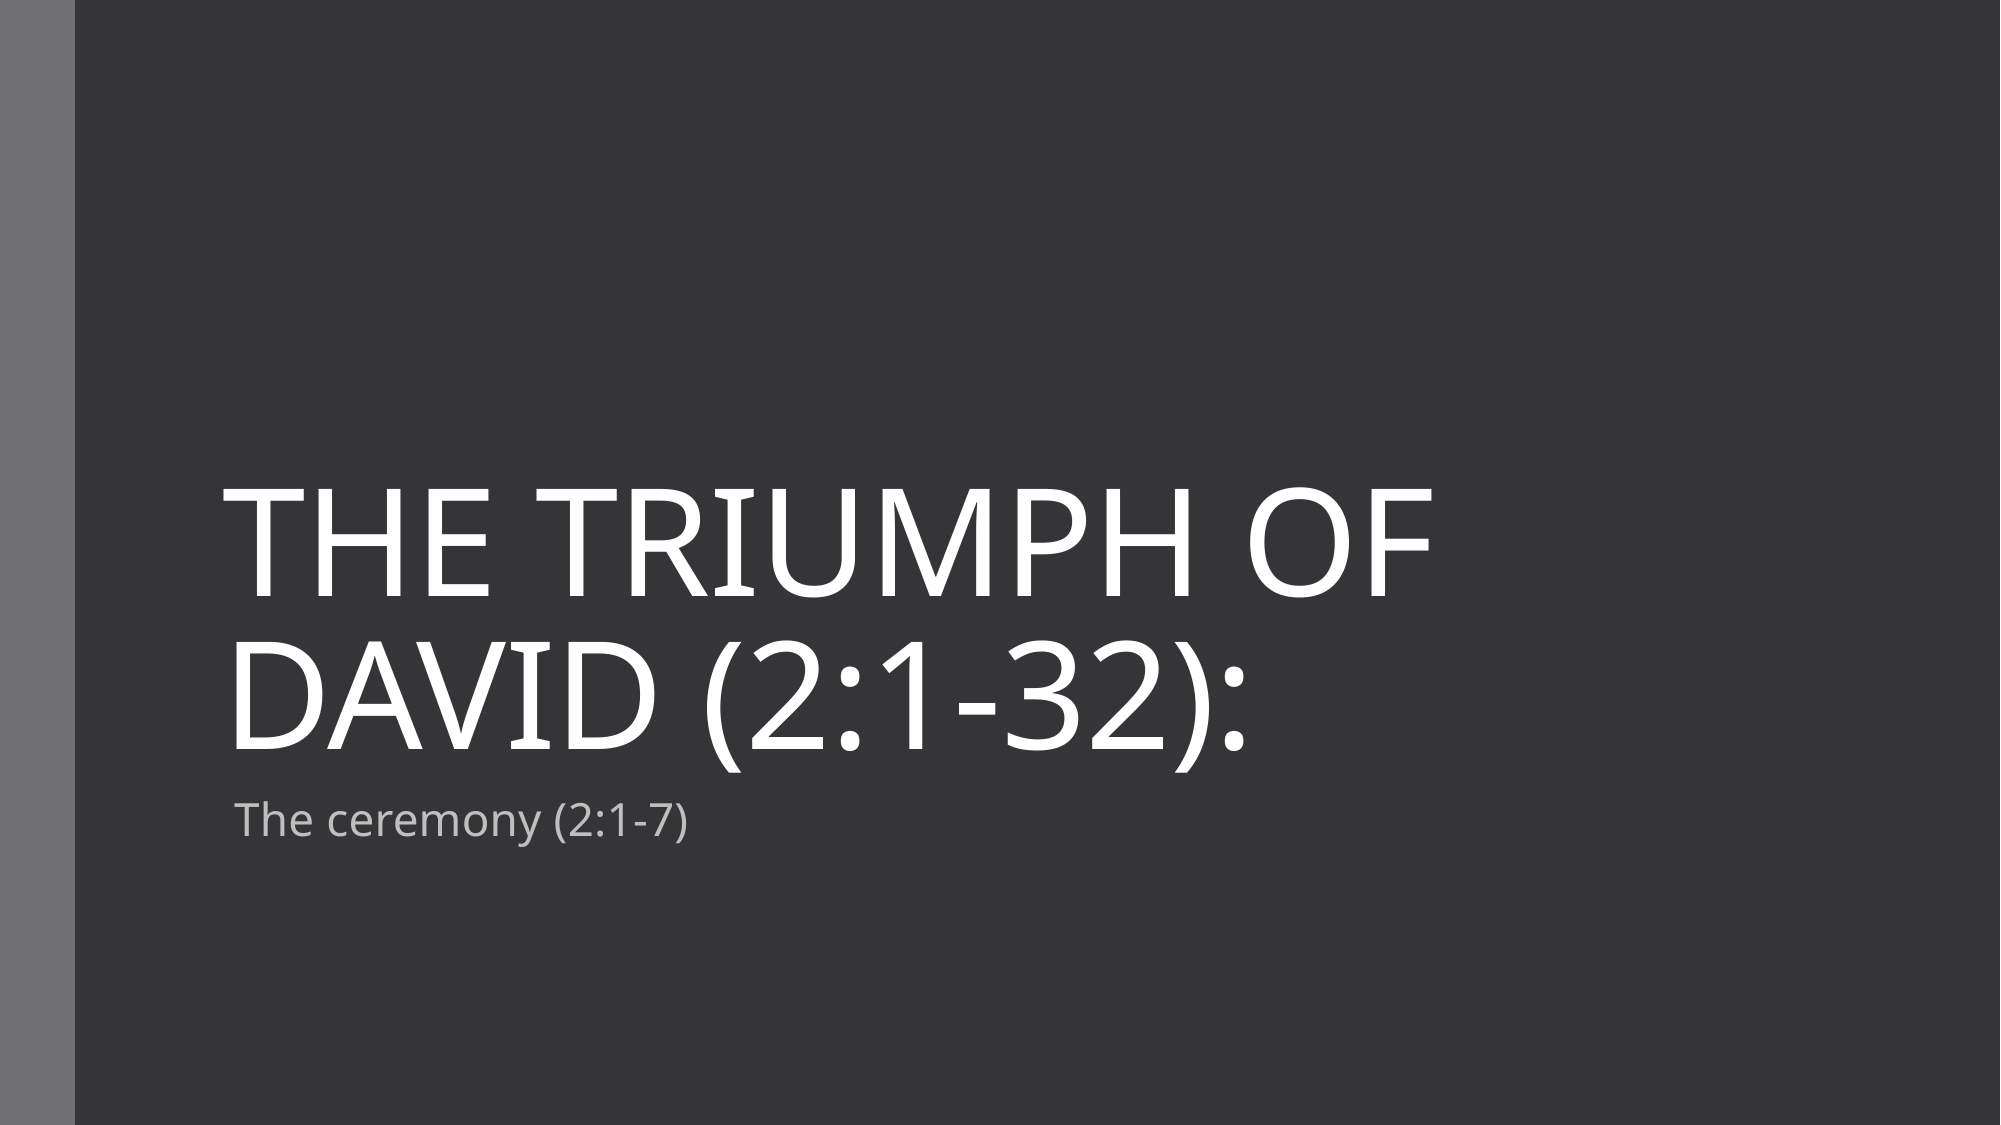

# THE TRIUMPH OF DAVID (2:1-32):
 The ceremony (2:1-7)